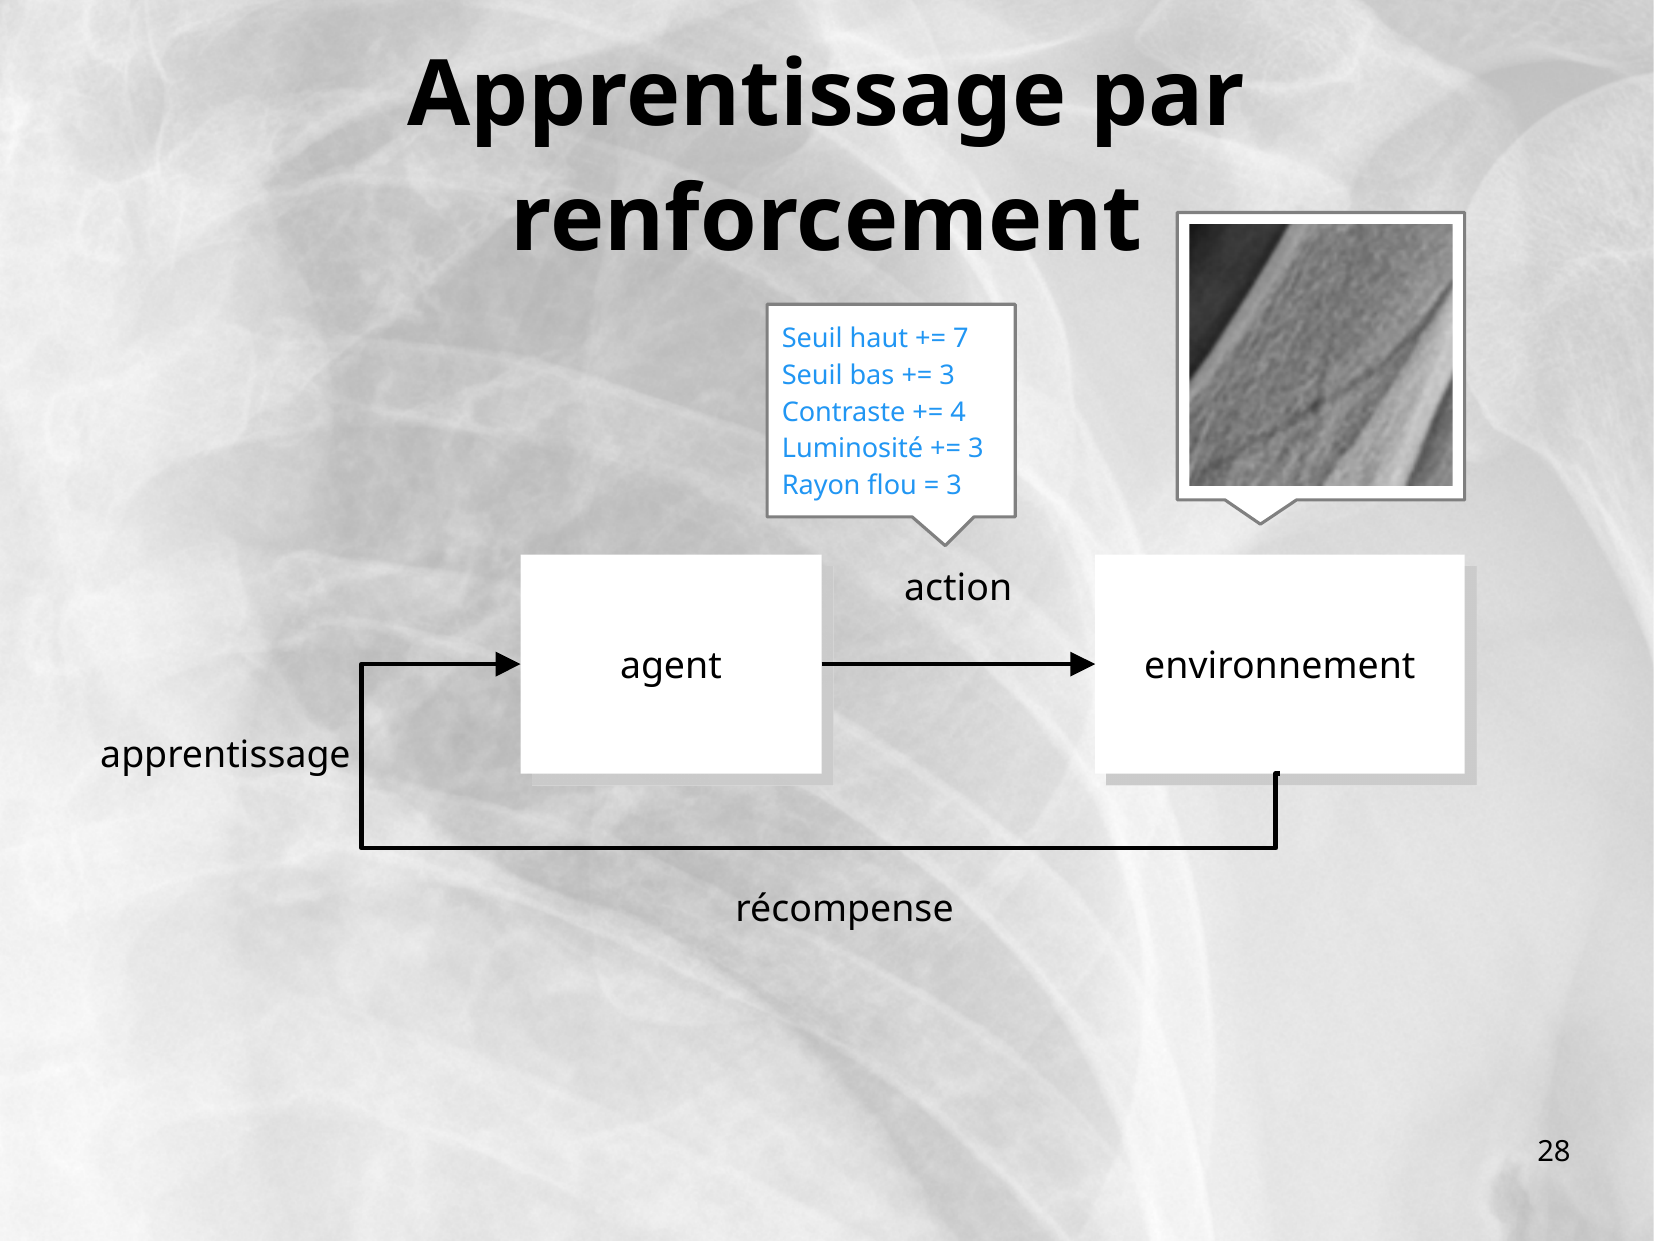

# Apprentissage par renforcement
Seuil haut += 7
Seuil bas += 3
Contraste += 4
Luminosité += 3
Rayon flou = 3
action
agent
environnement
apprentissage
récompense
28